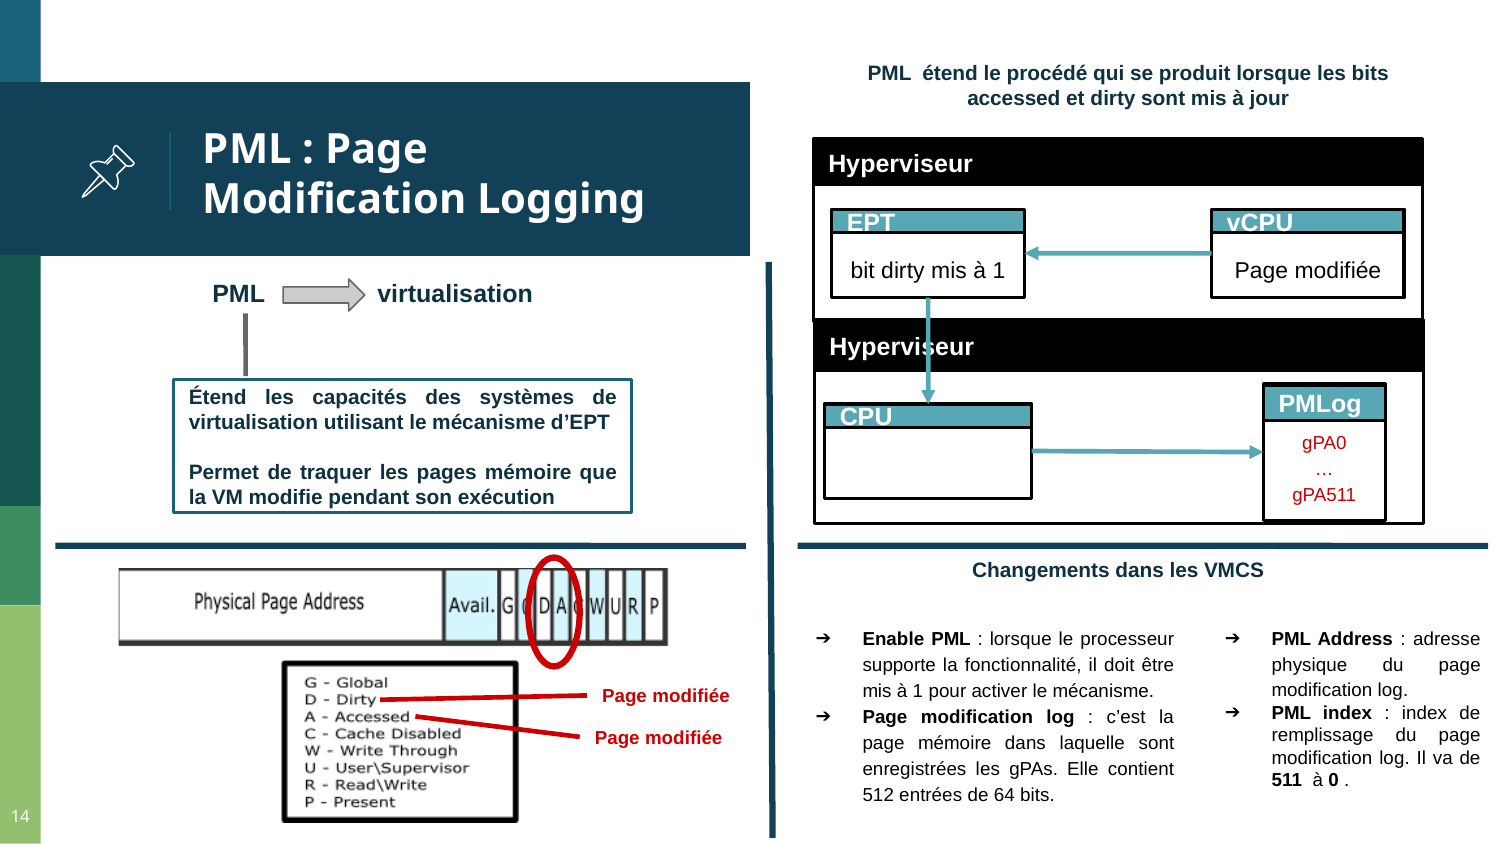

PML étend le procédé qui se produit lorsque les bits accessed et dirty sont mis à jour
# PML : Page Modification Logging
Hyperviseur
bit dirty mis à 1
EPT
Page modifiée
vCPU
PML
virtualisation
CPU
Étend les capacités des systèmes de virtualisation utilisant le mécanisme d’EPT
Permet de traquer les pages mémoire que la VM modifie pendant son exécution
Hyperviseur
gPA0
…
gPA511
PMLog
Changements dans les VMCS
PML Address : adresse physique du page modification log.
PML index : index de remplissage du page modification log. Il va de 511 à 0 .
Enable PML : lorsque le processeur supporte la fonctionnalité, il doit être mis à 1 pour activer le mécanisme.
Page modification log : c’est la page mémoire dans laquelle sont enregistrées les gPAs. Elle contient 512 entrées de 64 bits.
Page modifiée
Page modifiée